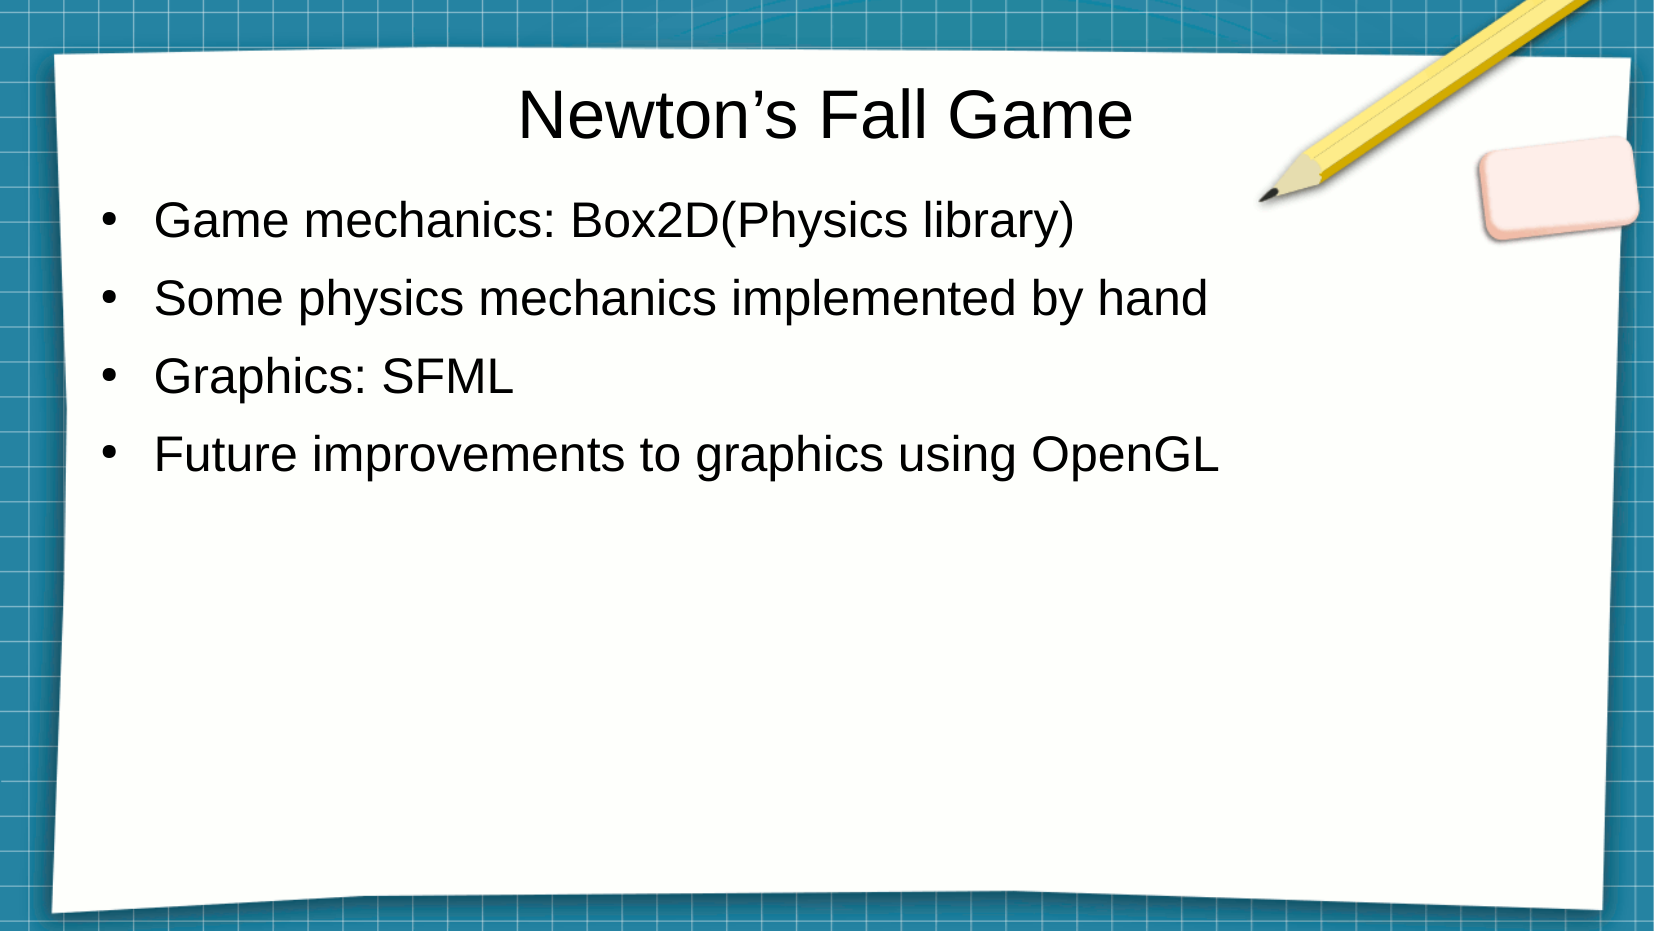

# Newton’s Fall Game
Game mechanics: Box2D(Physics library)
Some physics mechanics implemented by hand
Graphics: SFML
Future improvements to graphics using OpenGL